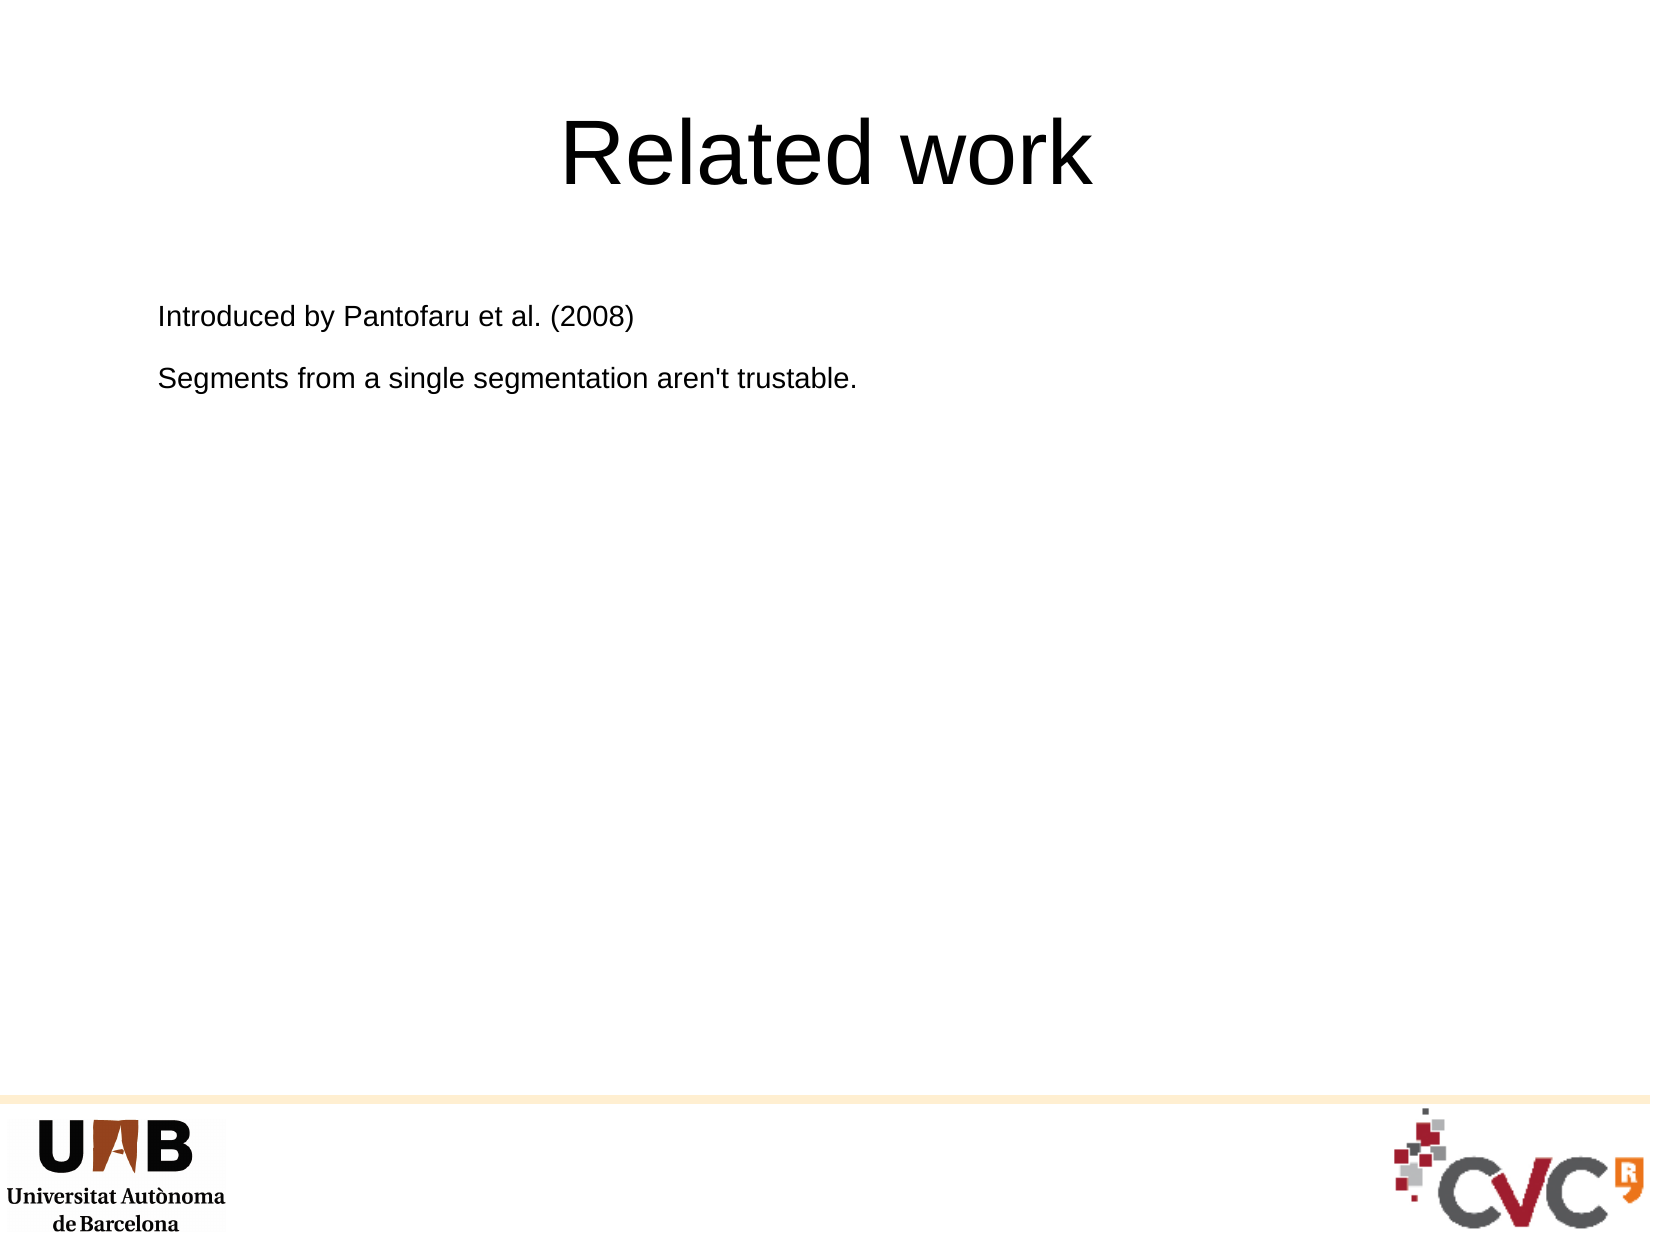

Related work
# Introduced by Pantofaru et al. (2008)
Segments from a single segmentation aren't trustable.